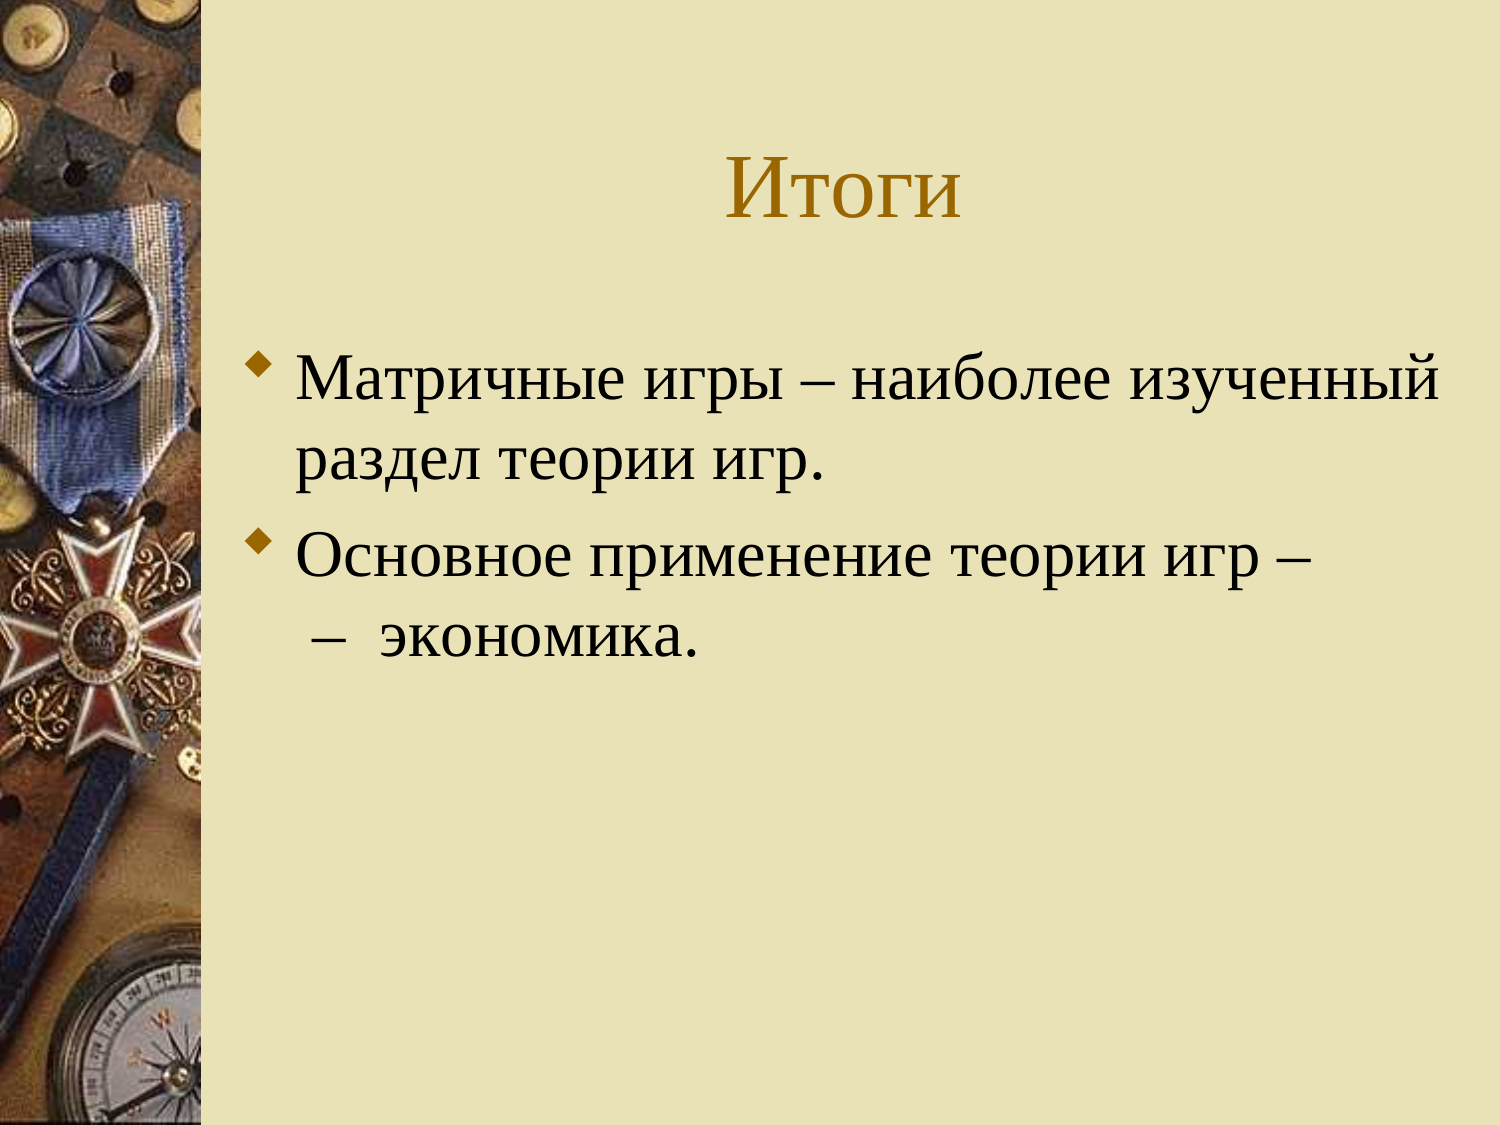

# Итоги
Матричные игры – наиболее изученный раздел теории игр.
Основное применение теории игр – – экономика.